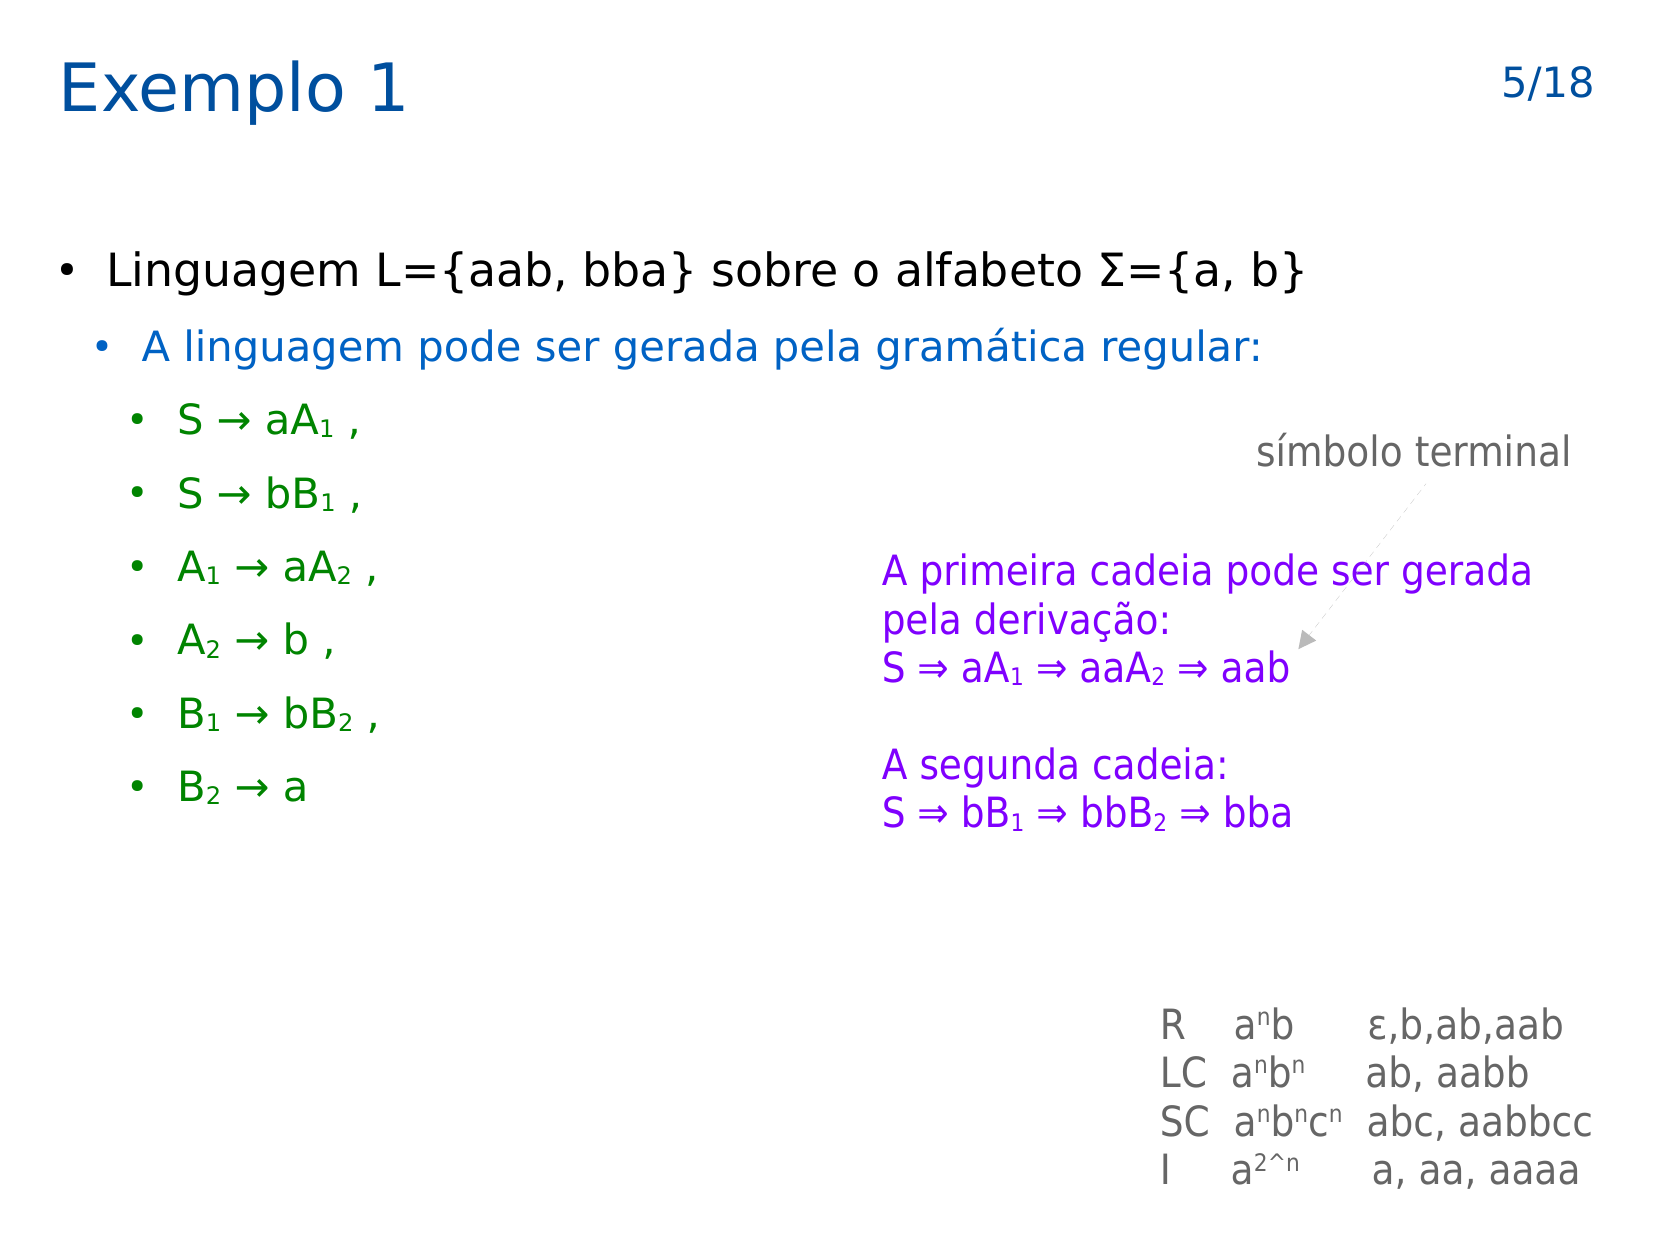

# Exemplo 1
5
Linguagem L={aab, bba} sobre o alfabeto Σ={a, b}
A linguagem pode ser gerada pela gramática regular:
S → aA1 ,
S → bB1 ,
A1 → aA2 ,
A2 → b ,
B1 → bB2 ,
B2 → a
símbolo terminal
A primeira cadeia pode ser gerada pela derivação:
S ⇒ aA1 ⇒ aaA2 ⇒ aab
A segunda cadeia:
S ⇒ bB1 ⇒ bbB2 ⇒ bba
R anb	 ε,b,ab,aab
LC anbn ab, aabb
SC anbncn abc, aabbcc
I a2^n a, aa, aaaa